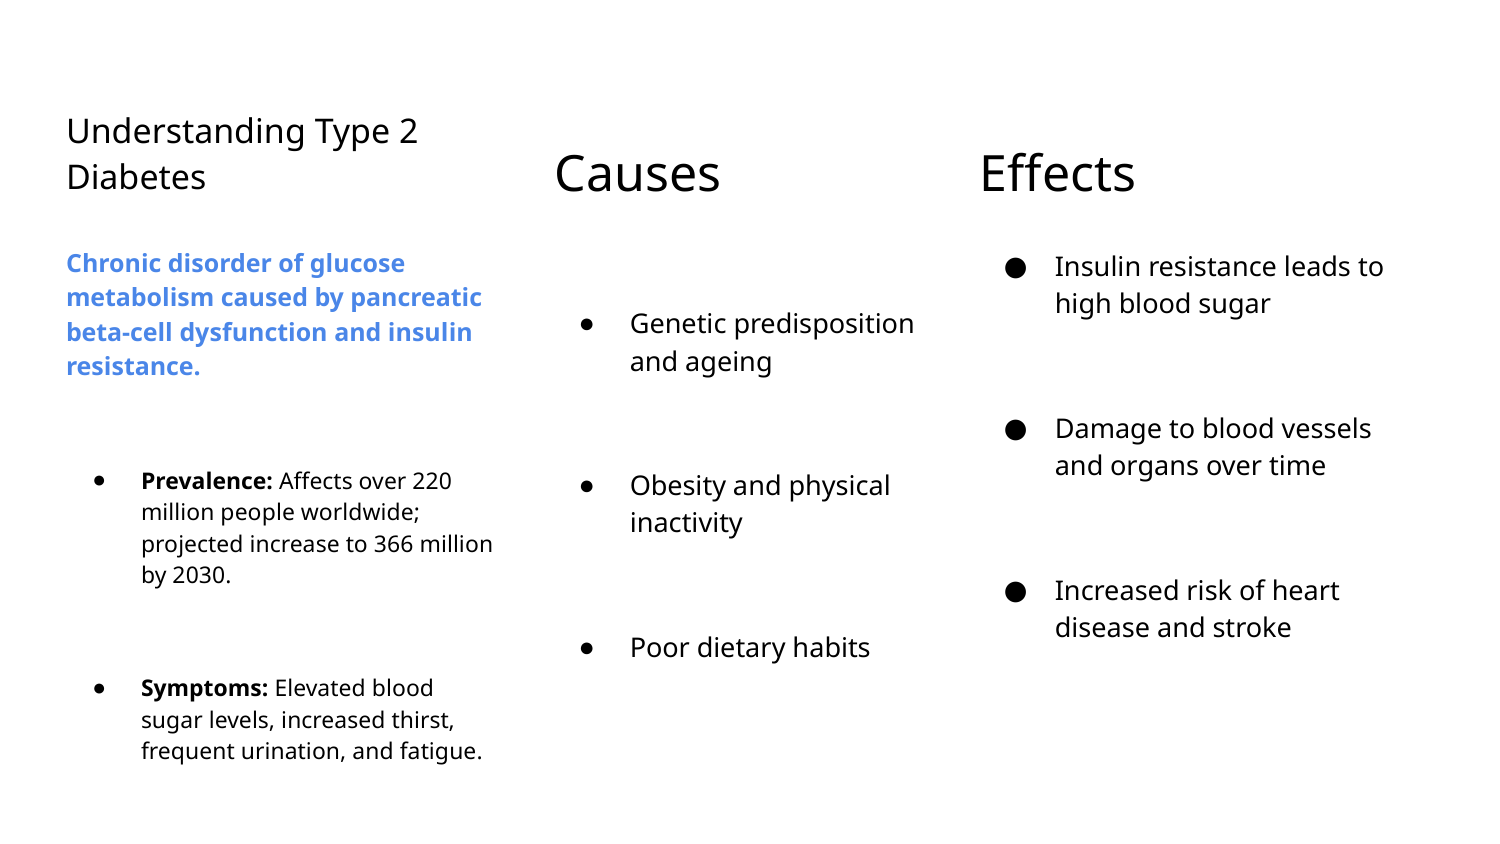

# Understanding Type 2 Diabetes
Causes
Effects
Chronic disorder of glucose metabolism caused by pancreatic beta-cell dysfunction and insulin resistance.
Prevalence: Affects over 220 million people worldwide; projected increase to 366 million by 2030.
Symptoms: Elevated blood sugar levels, increased thirst, frequent urination, and fatigue.
Genetic predisposition and ageing
Obesity and physical inactivity
Poor dietary habits
Insulin resistance leads to high blood sugar
Damage to blood vessels and organs over time
Increased risk of heart disease and stroke​